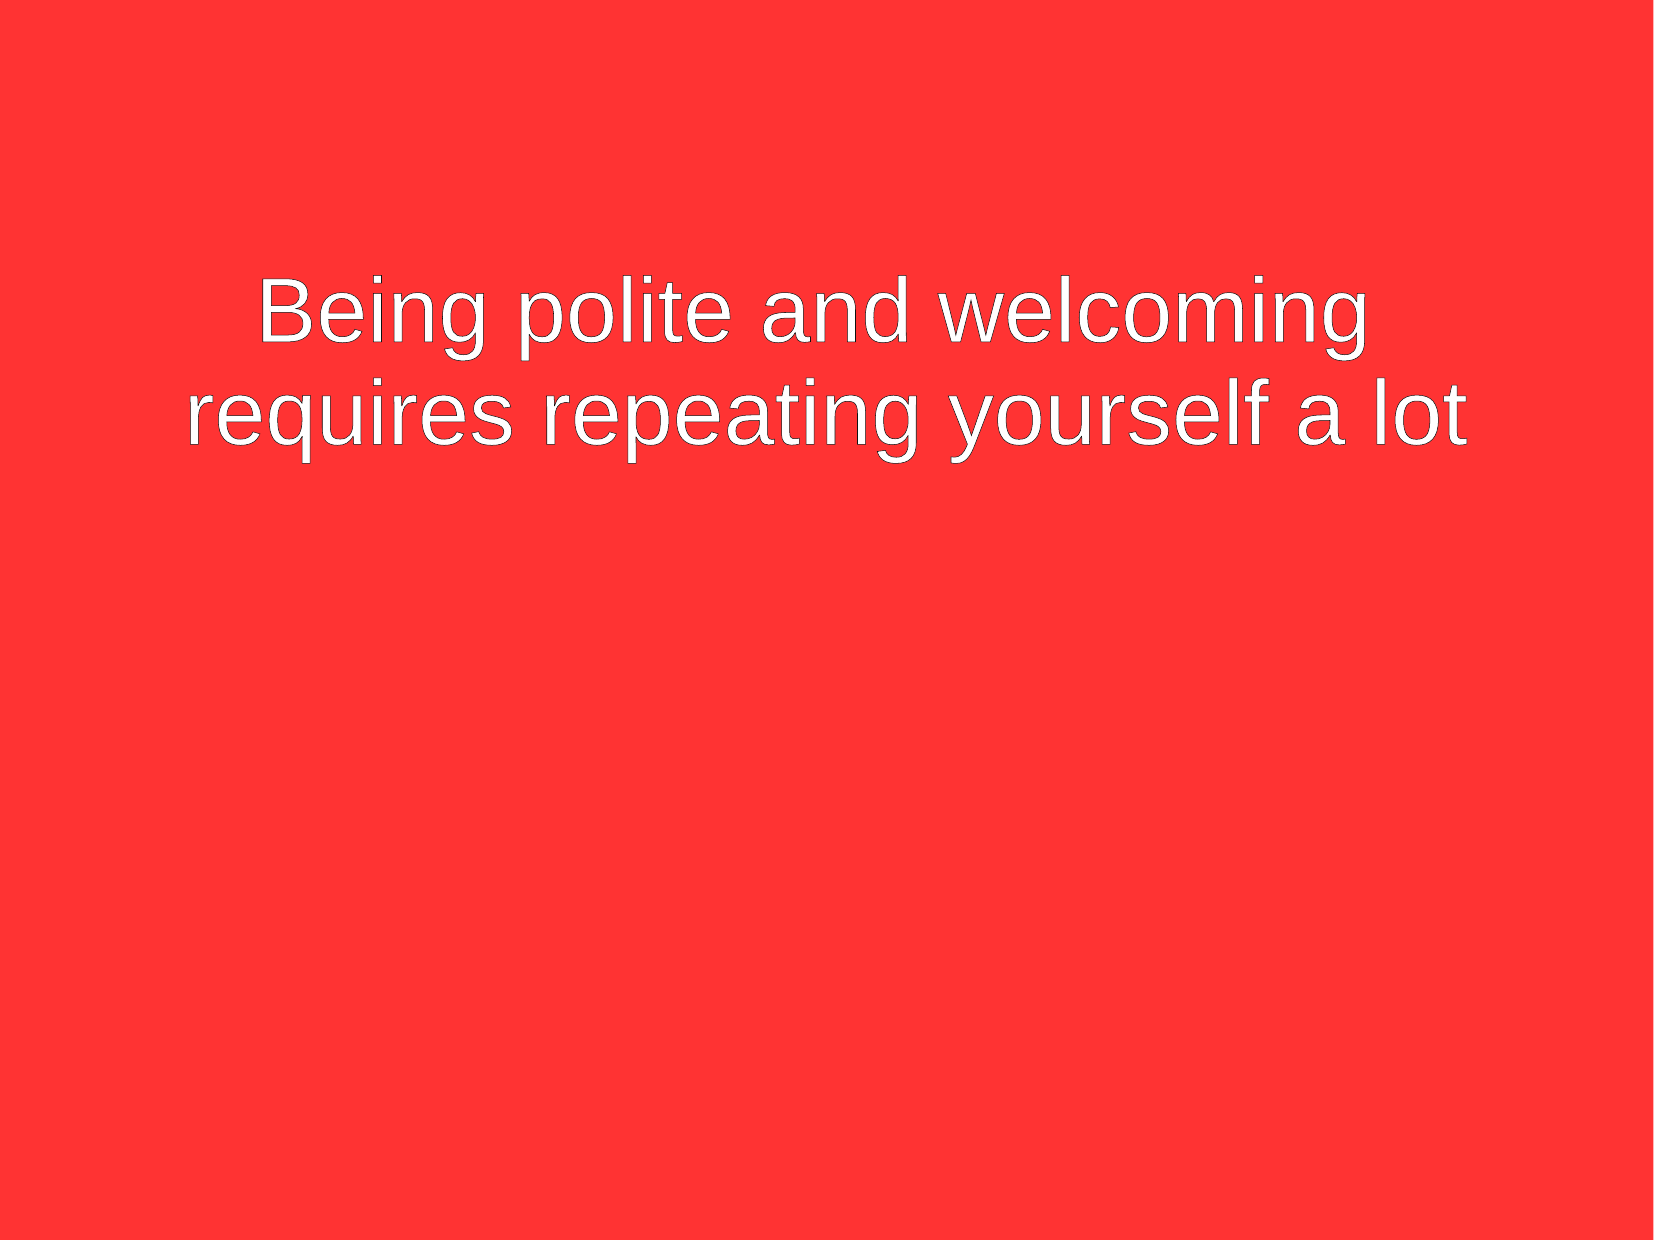

# Being polite and welcoming requires repeating yourself a lot